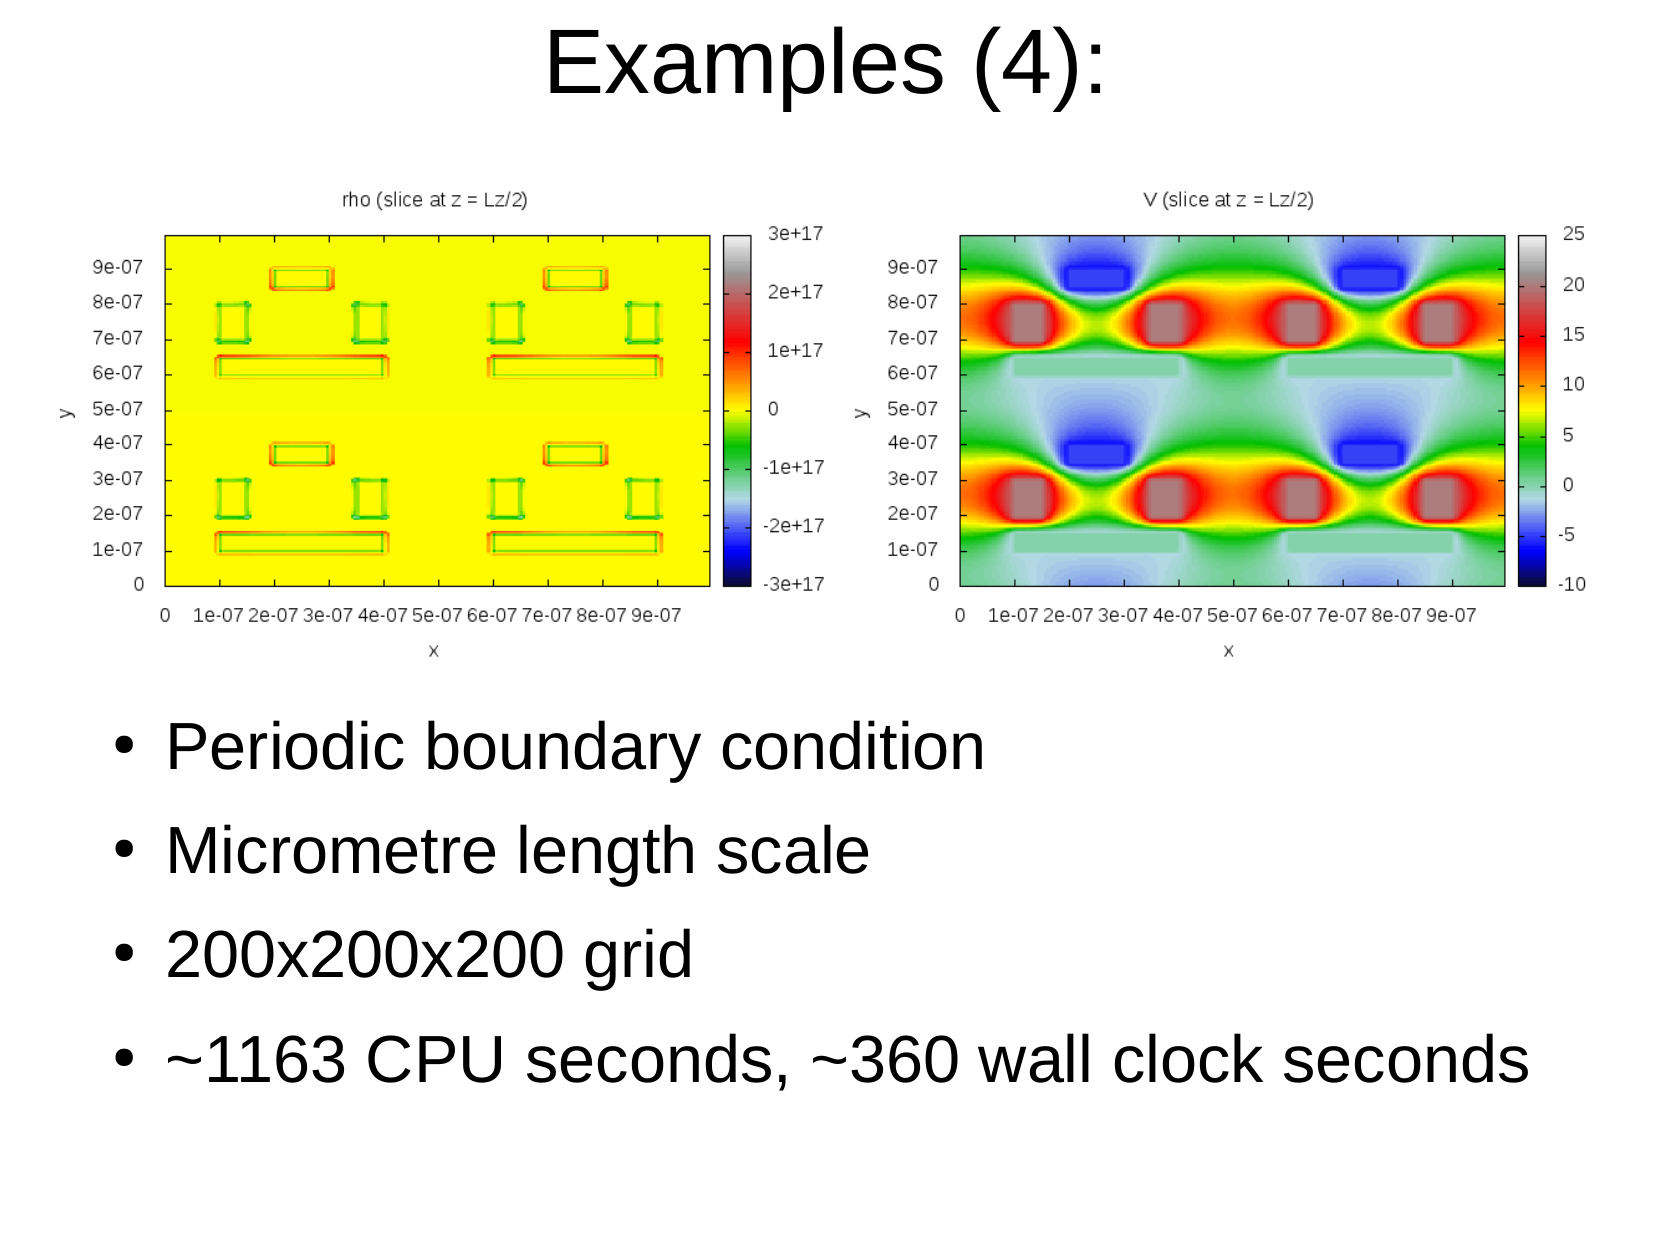

# Examples (4):
Periodic boundary condition
Micrometre length scale
200x200x200 grid
~1163 CPU seconds, ~360 wall clock seconds